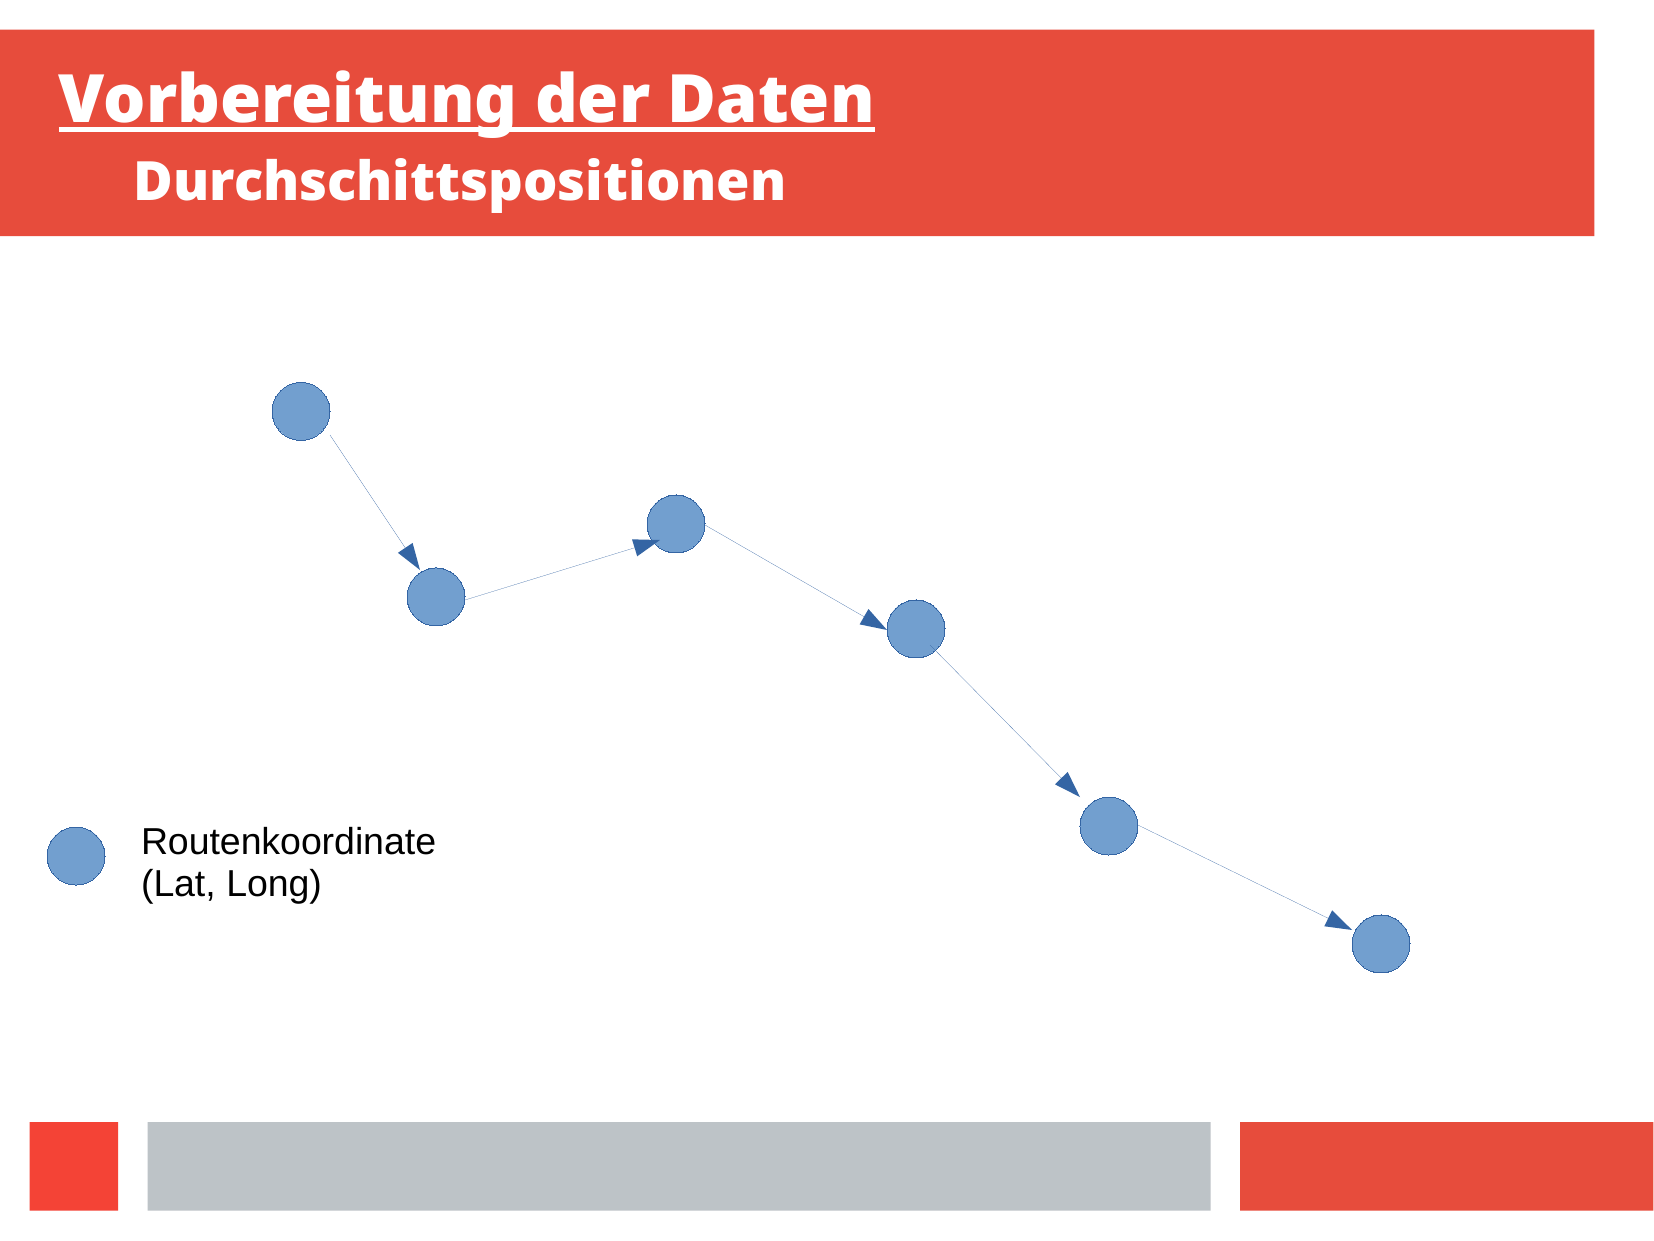

# Vorbereitung der Daten Durchschittspositionen
Routenkoordinate (Lat, Long)